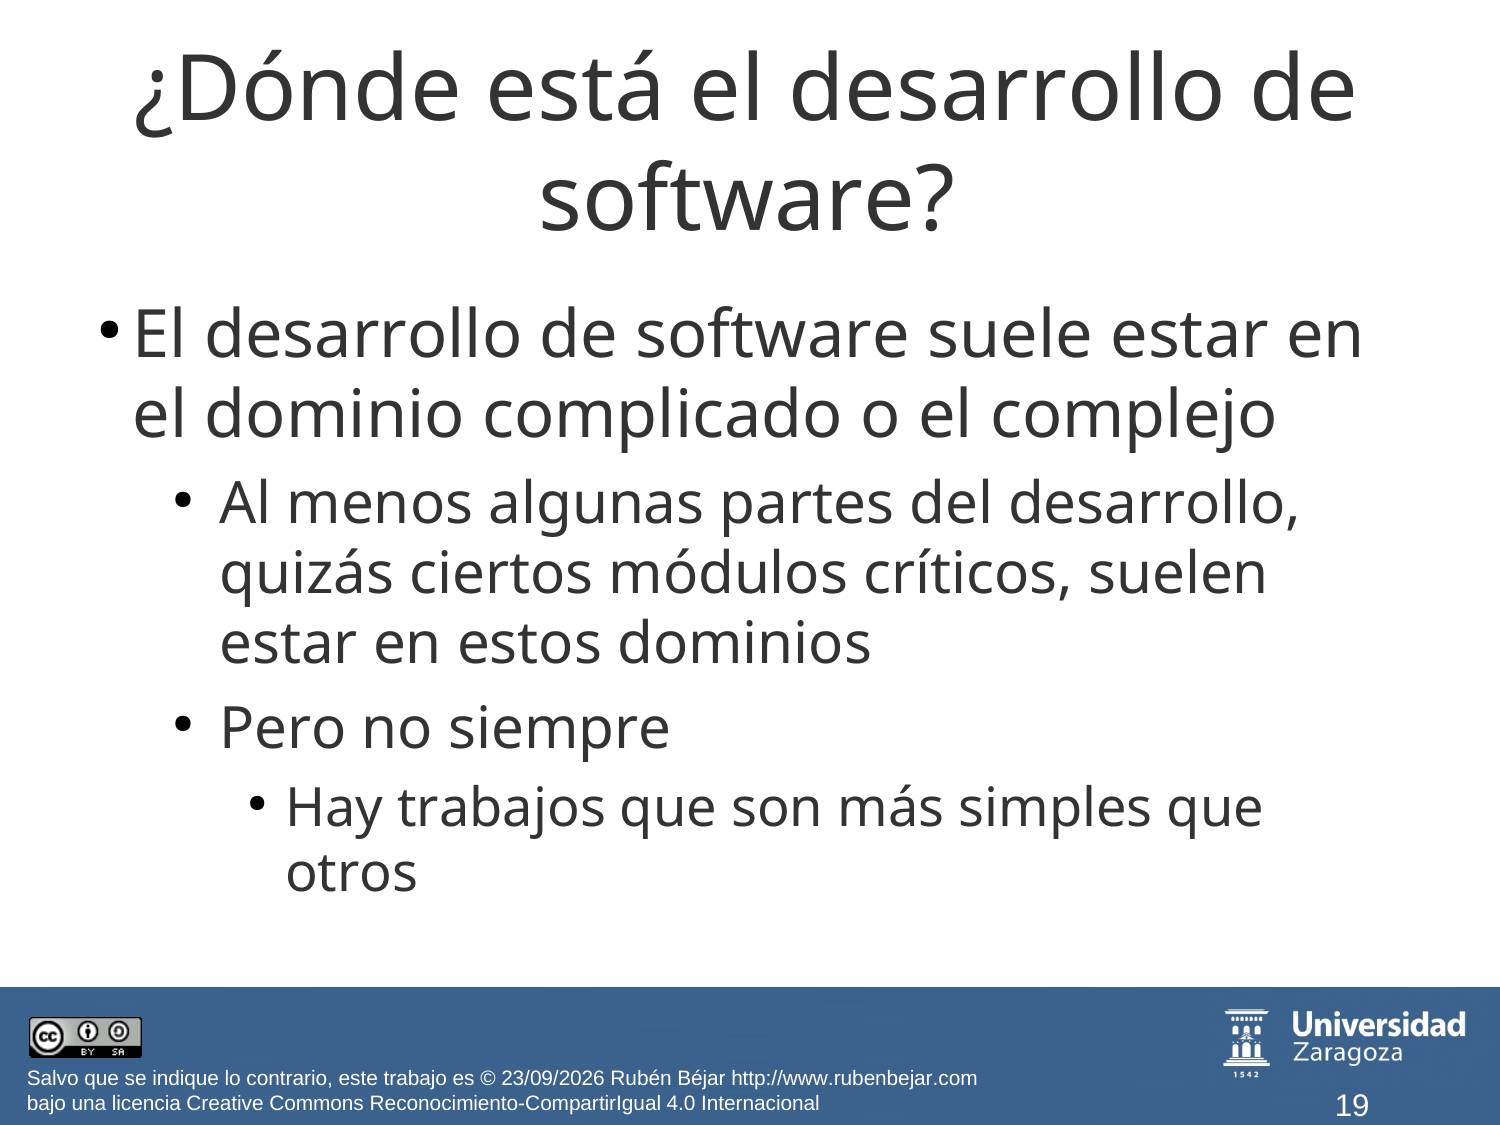

# ¿Dónde está el desarrollo de software?
El desarrollo de software suele estar en el dominio complicado o el complejo
Al menos algunas partes del desarrollo, quizás ciertos módulos críticos, suelen estar en estos dominios
Pero no siempre
Hay trabajos que son más simples que otros